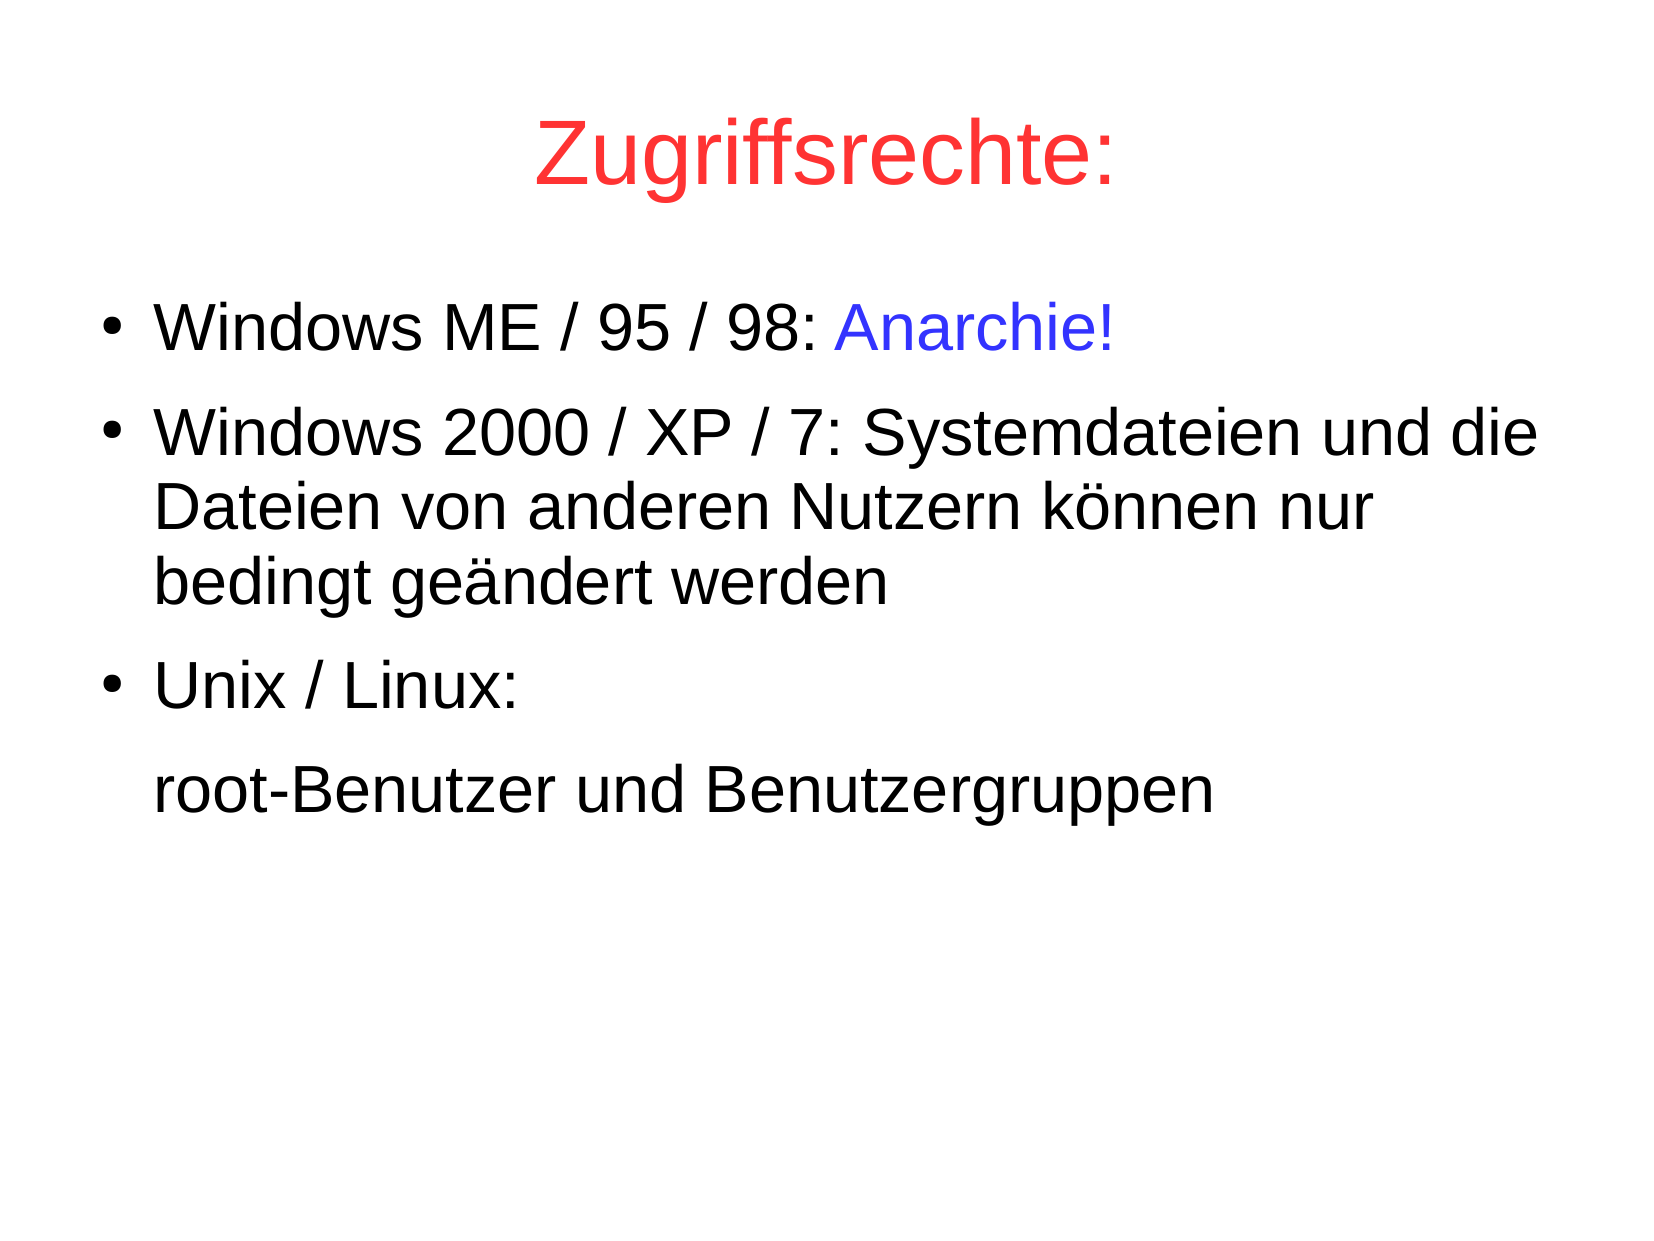

# Zugriffsrechte:
Windows ME / 95 / 98: Anarchie!
Windows 2000 / XP / 7: Systemdateien und die Dateien von anderen Nutzern können nur bedingt geändert werden
Unix / Linux:
root-Benutzer und Benutzergruppen